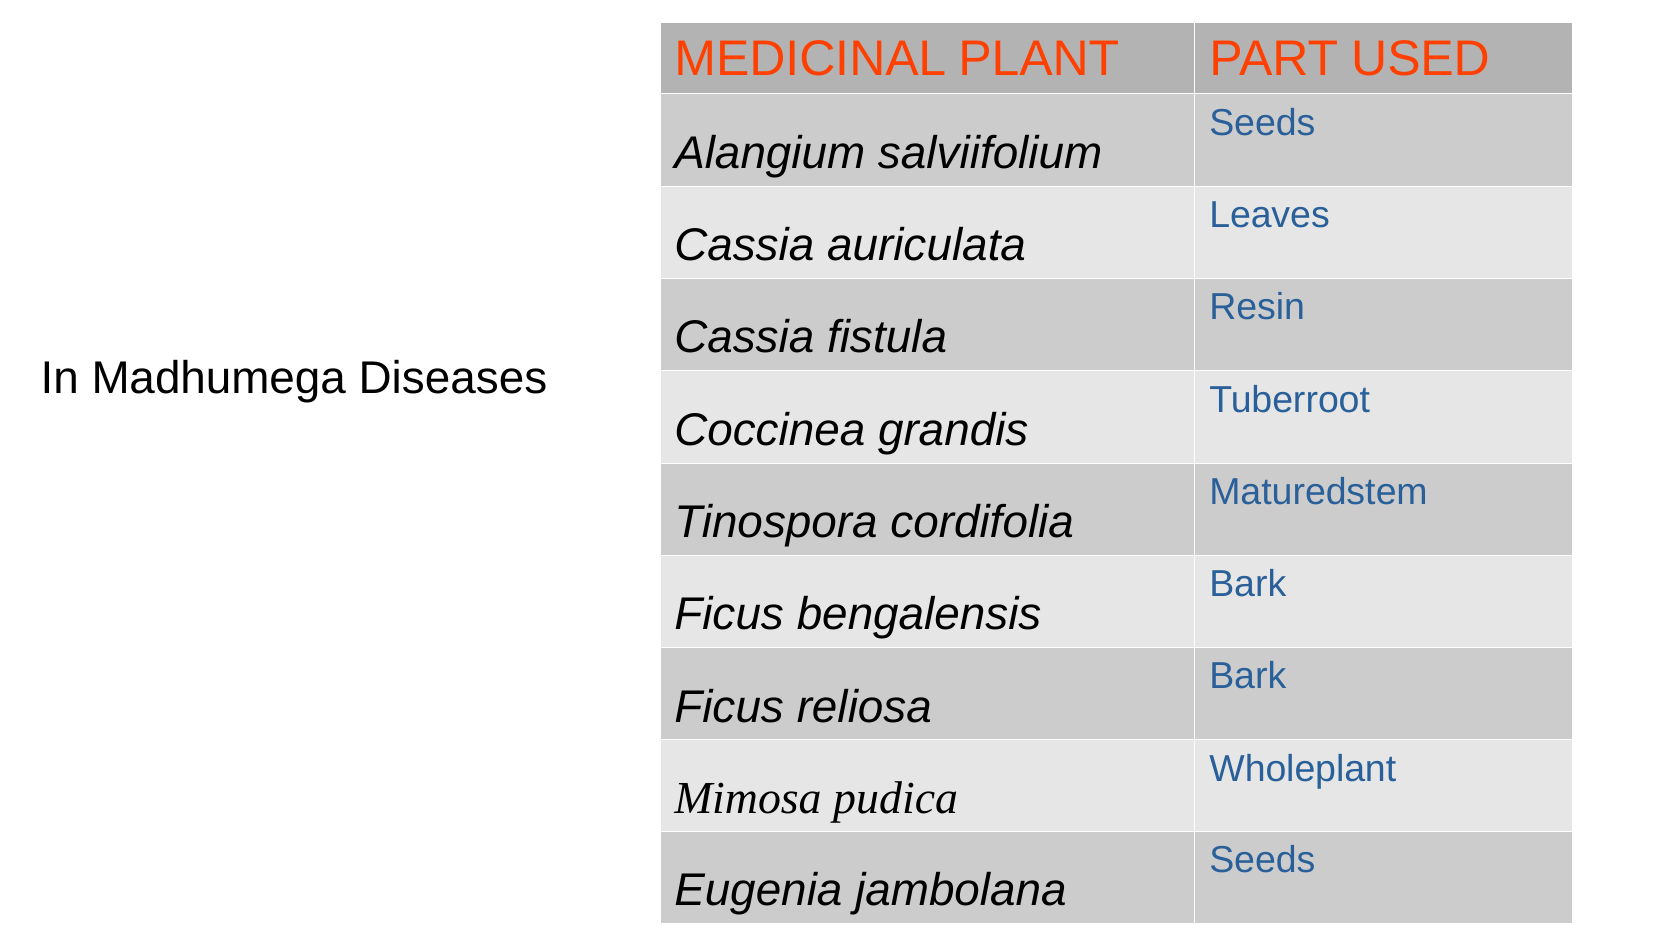

| MEDICINAL PLANT | PART USED |
| --- | --- |
| Alangium salviifolium | Seeds |
| Cassia auriculata | Leaves |
| Cassia fistula | Resin |
| Coccinea grandis | Tuberroot |
| Tinospora cordifolia | Maturedstem |
| Ficus bengalensis | Bark |
| Ficus reliosa | Bark |
| Mimosa pudica | Wholeplant |
| Eugenia jambolana | Seeds |
# In Madhumega Diseases